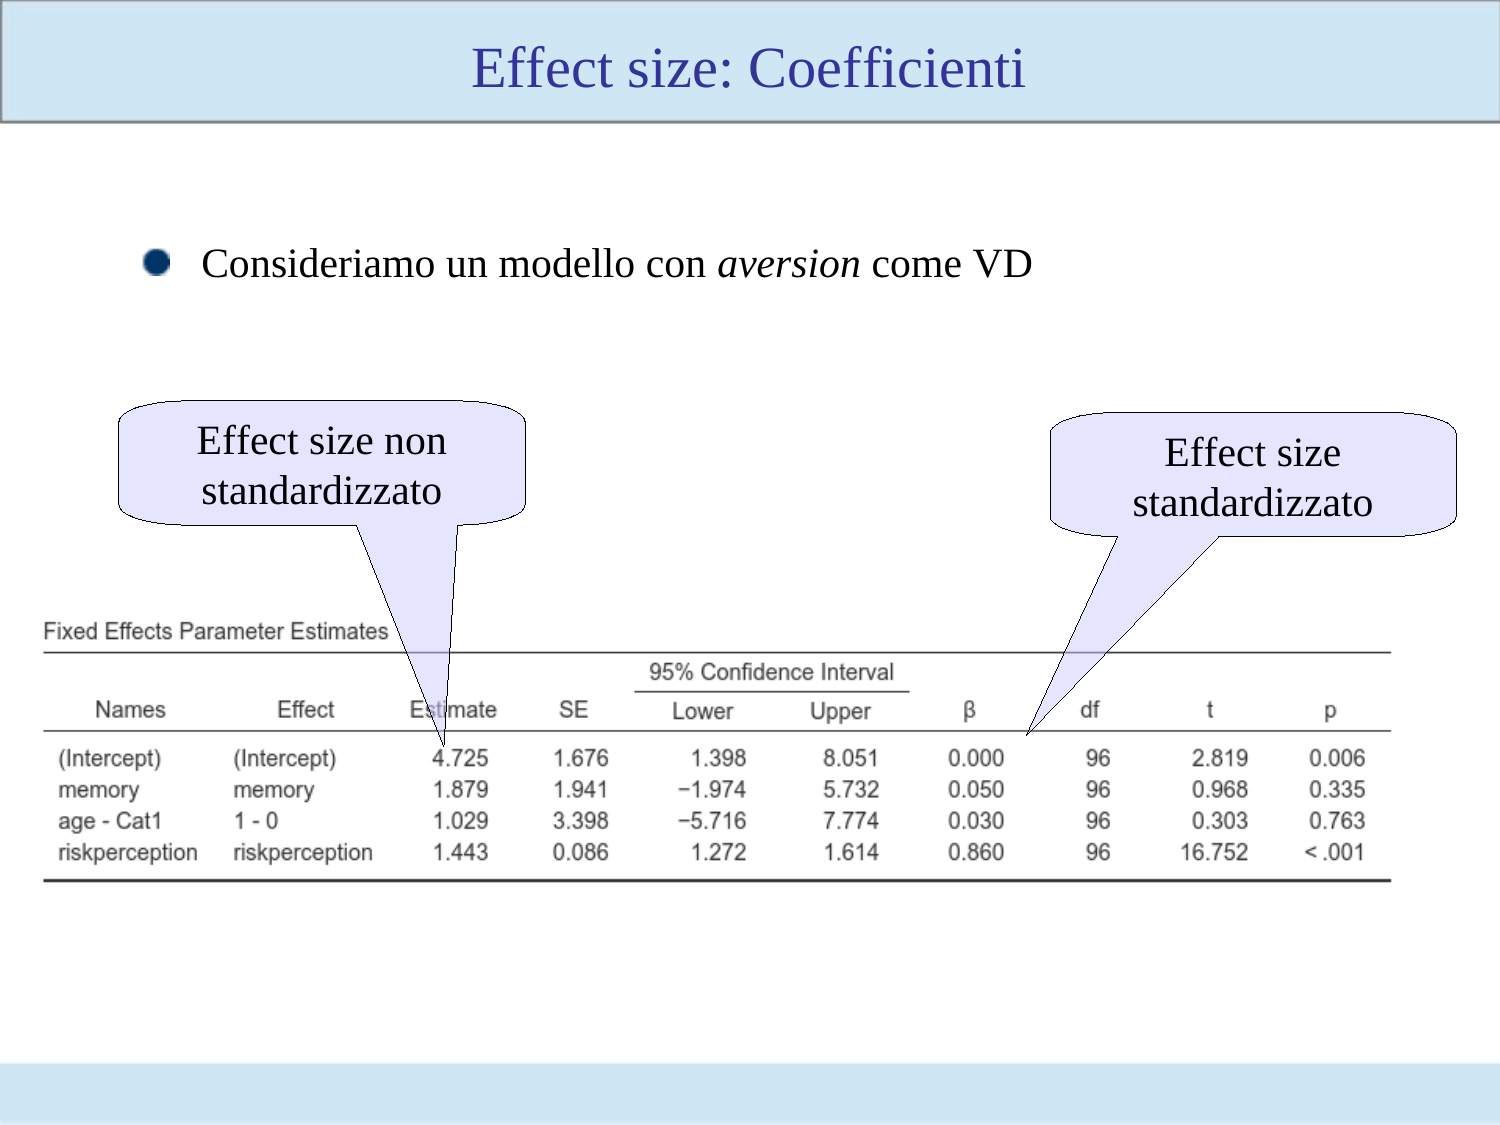

# Effect size: Coefficienti
Consideriamo un modello con aversion come VD
Effect size non standardizzato
Effect size standardizzato